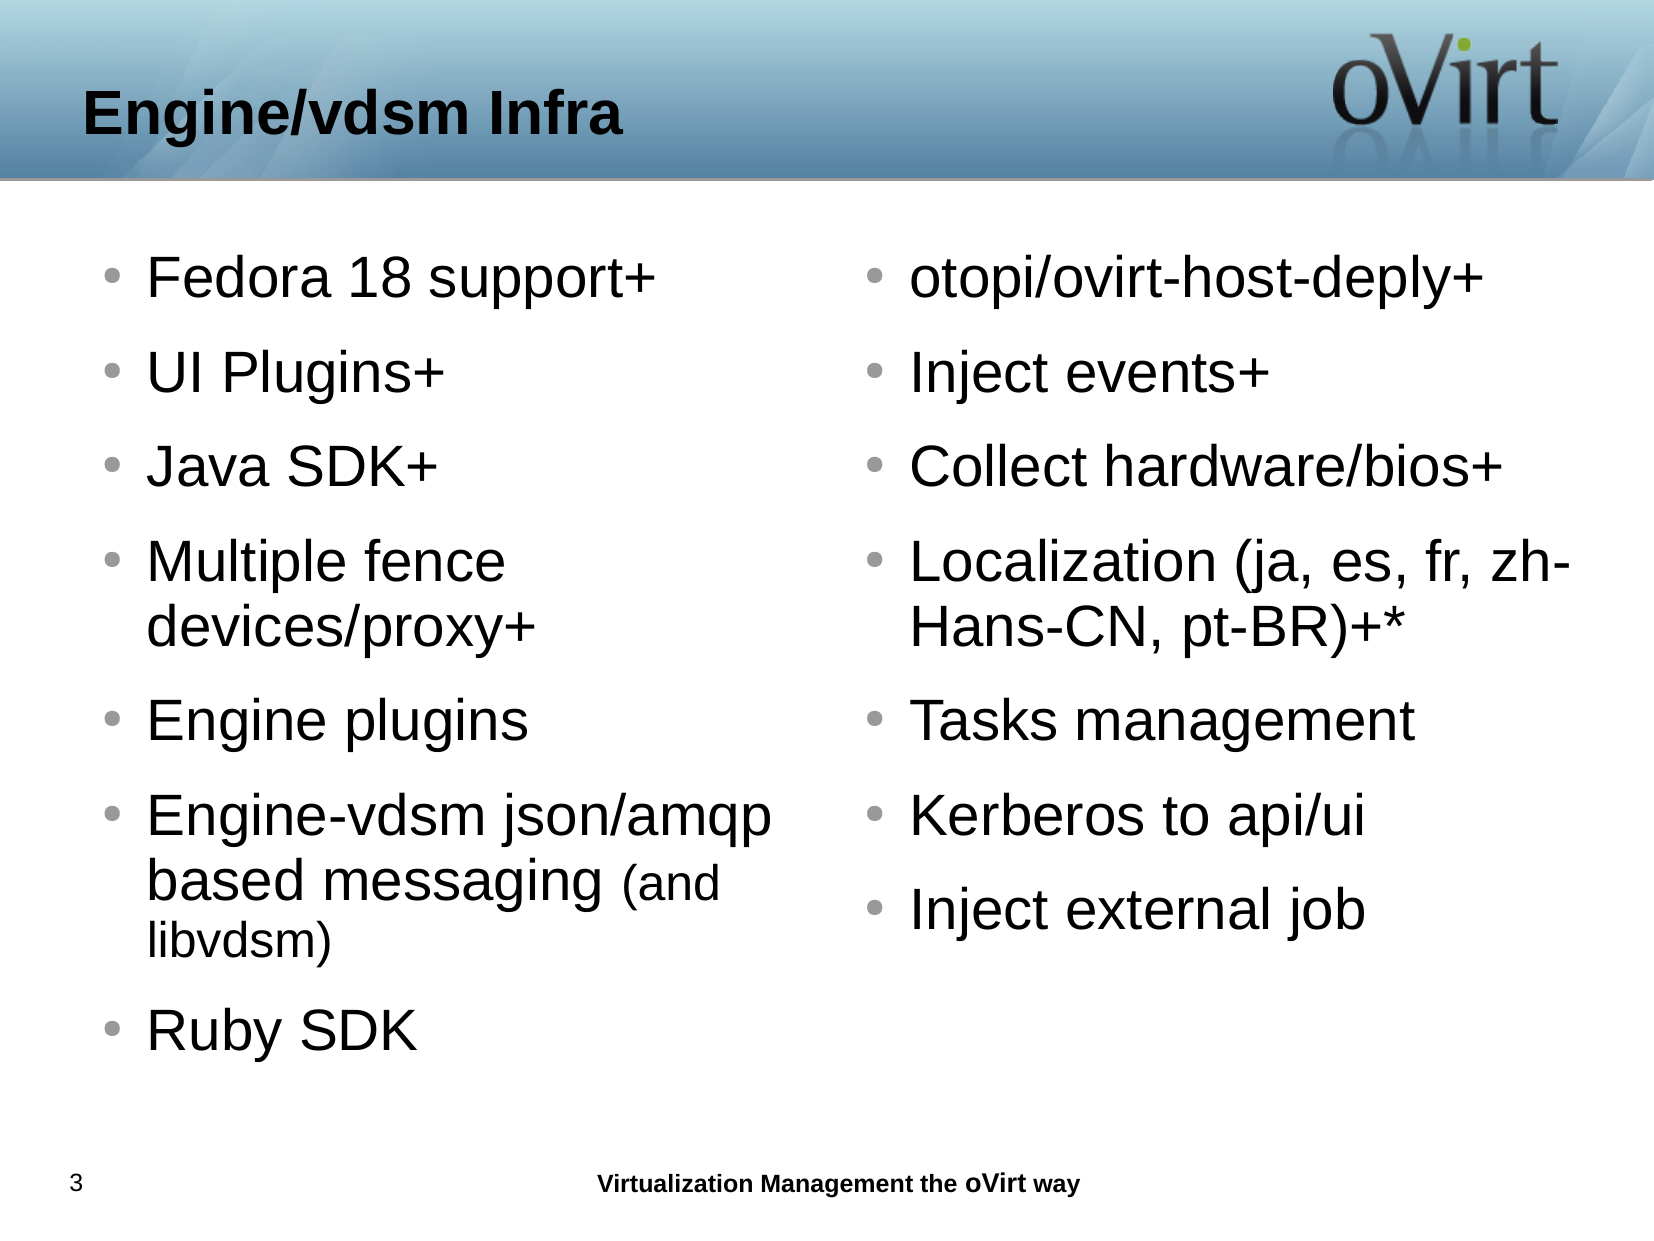

# Engine/vdsm Infra
Fedora 18 support+
UI Plugins+
Java SDK+
Multiple fence devices/proxy+
Engine plugins
Engine-vdsm json/amqp based messaging (and libvdsm)
Ruby SDK
otopi/ovirt-host-deply+
Inject events+
Collect hardware/bios+
Localization (ja, es, fr, zh-Hans-CN, pt-BR)+*
Tasks management
Kerberos to api/ui
Inject external job